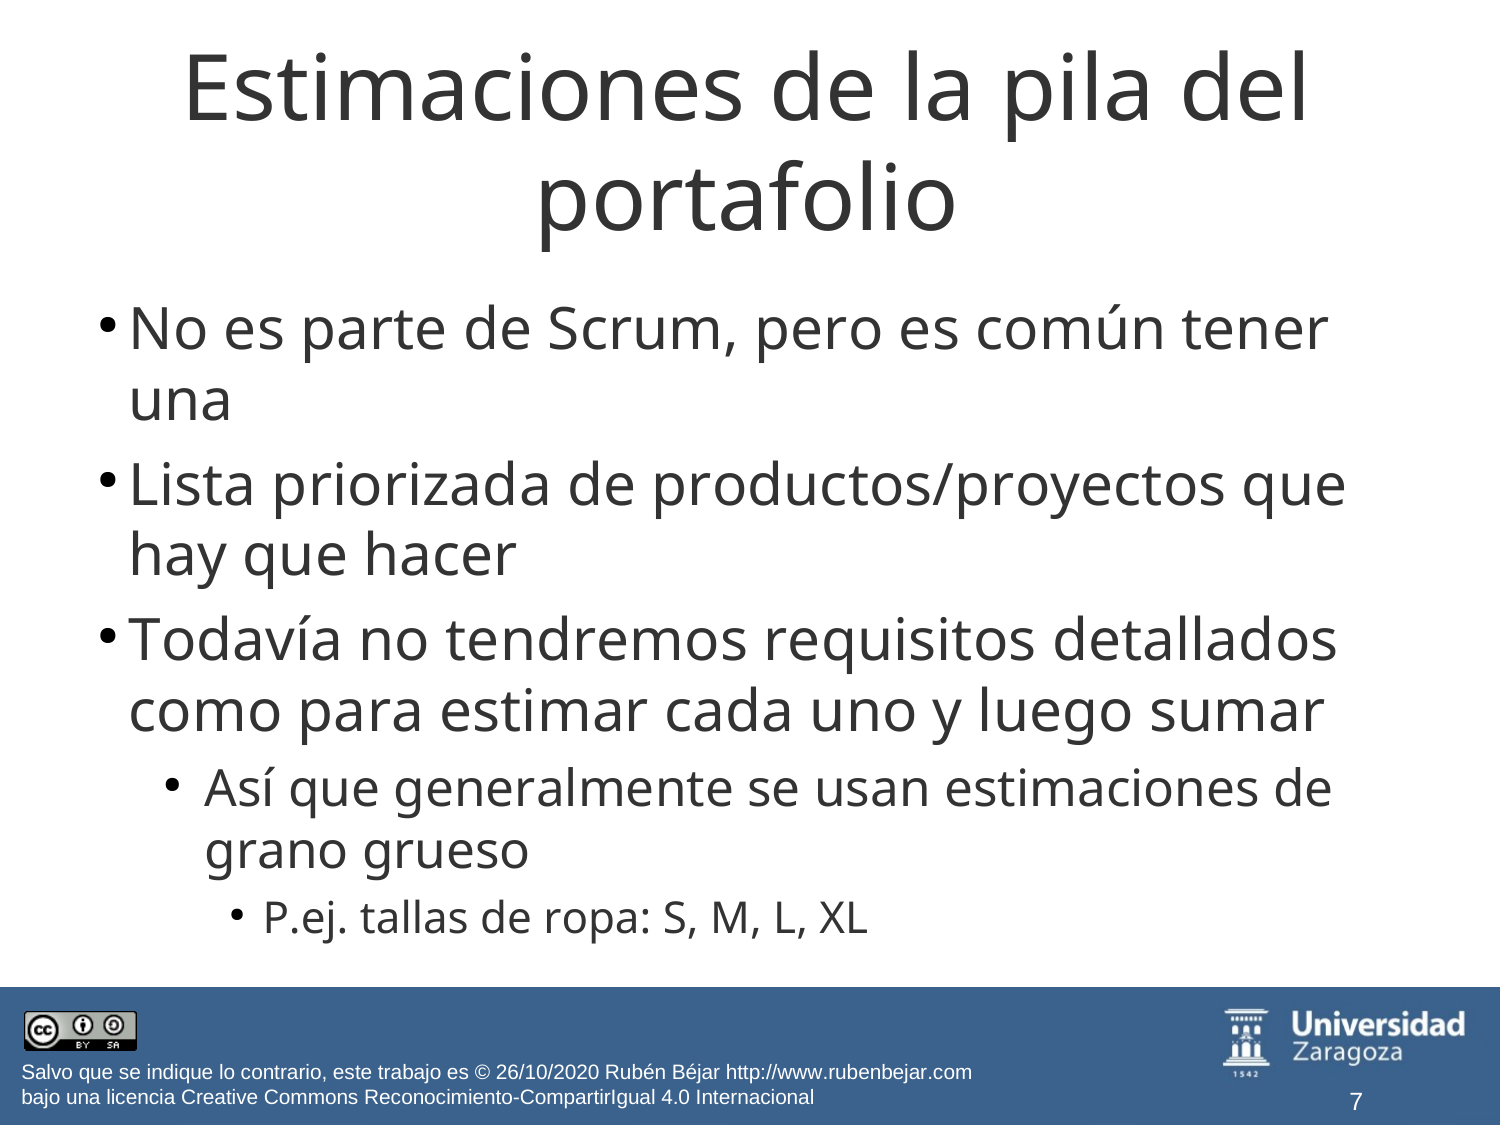

# Estimaciones de la pila del portafolio
No es parte de Scrum, pero es común tener una
Lista priorizada de productos/proyectos que hay que hacer
Todavía no tendremos requisitos detallados como para estimar cada uno y luego sumar
Así que generalmente se usan estimaciones de grano grueso
P.ej. tallas de ropa: S, M, L, XL